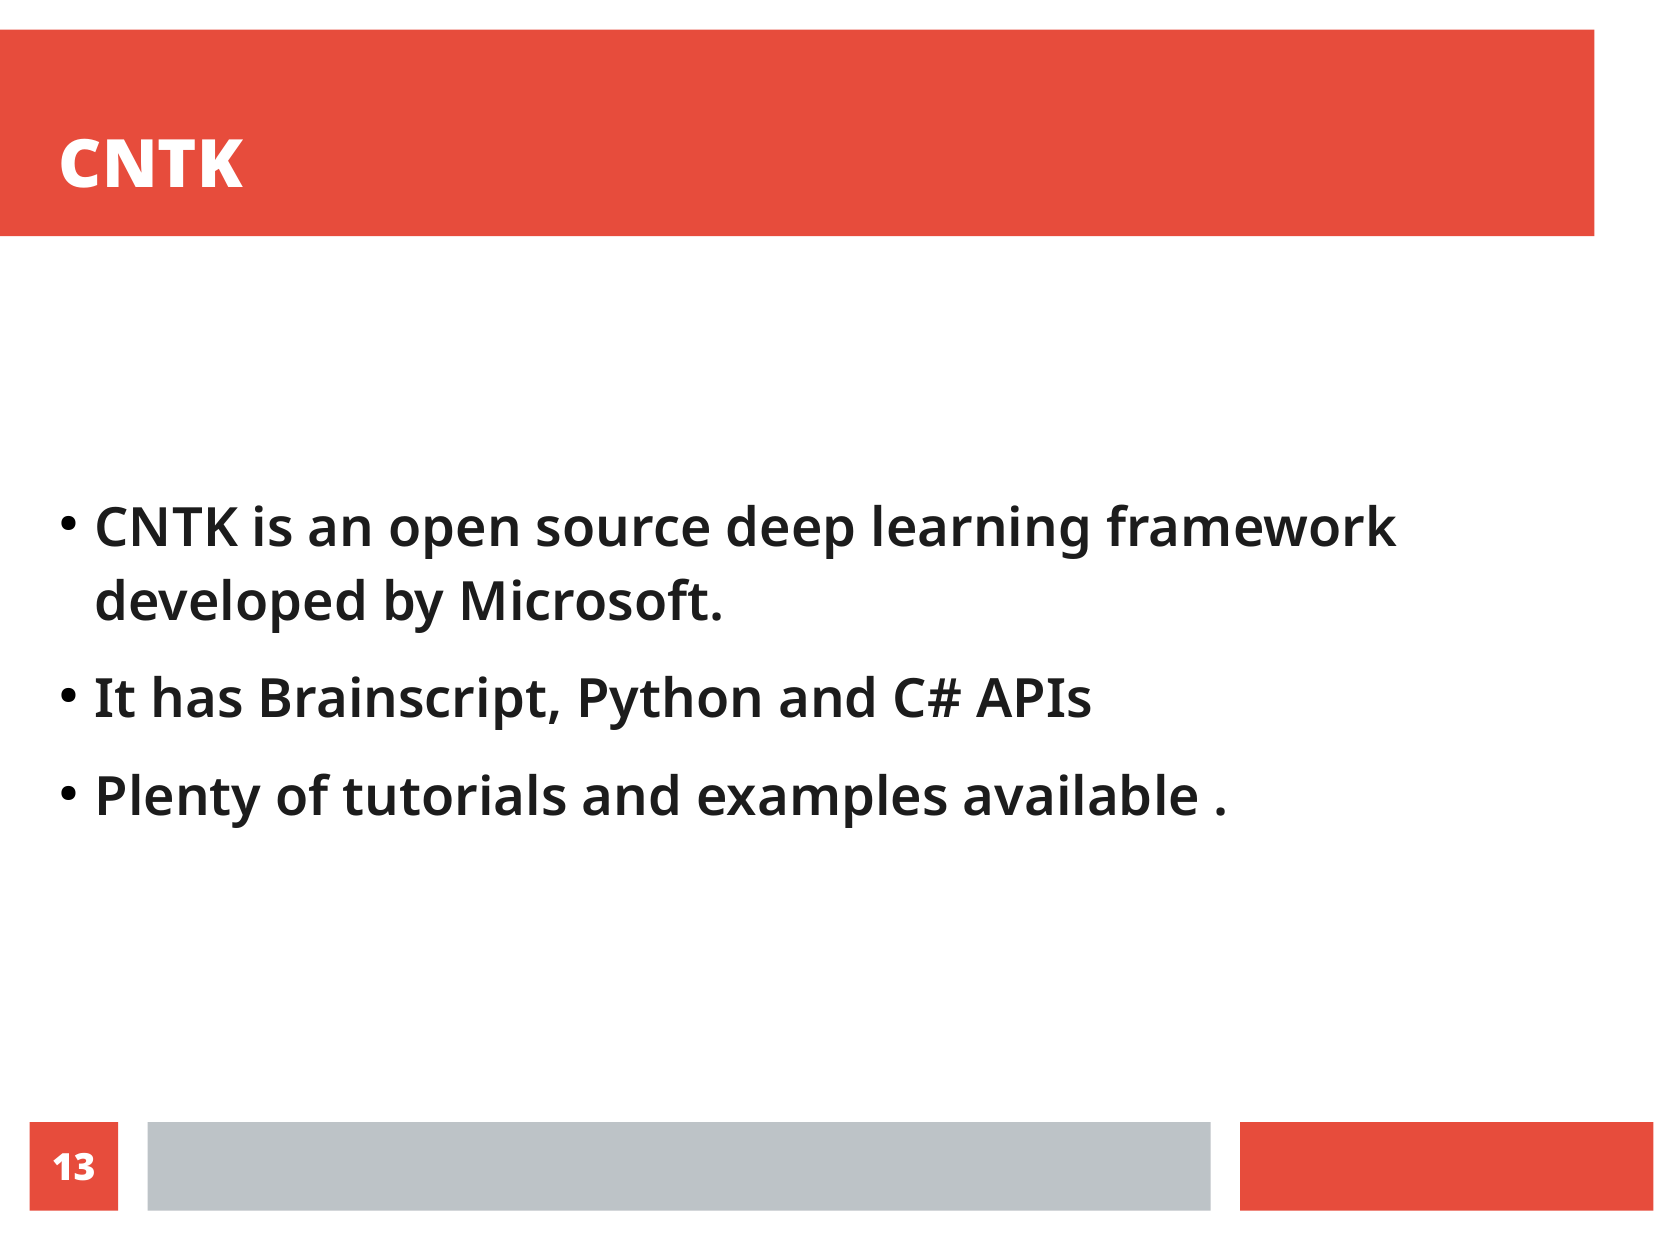

# CNTK
CNTK is an open source deep learning framework developed by Microsoft.
It has Brainscript, Python and C# APIs
Plenty of tutorials and examples available .
13